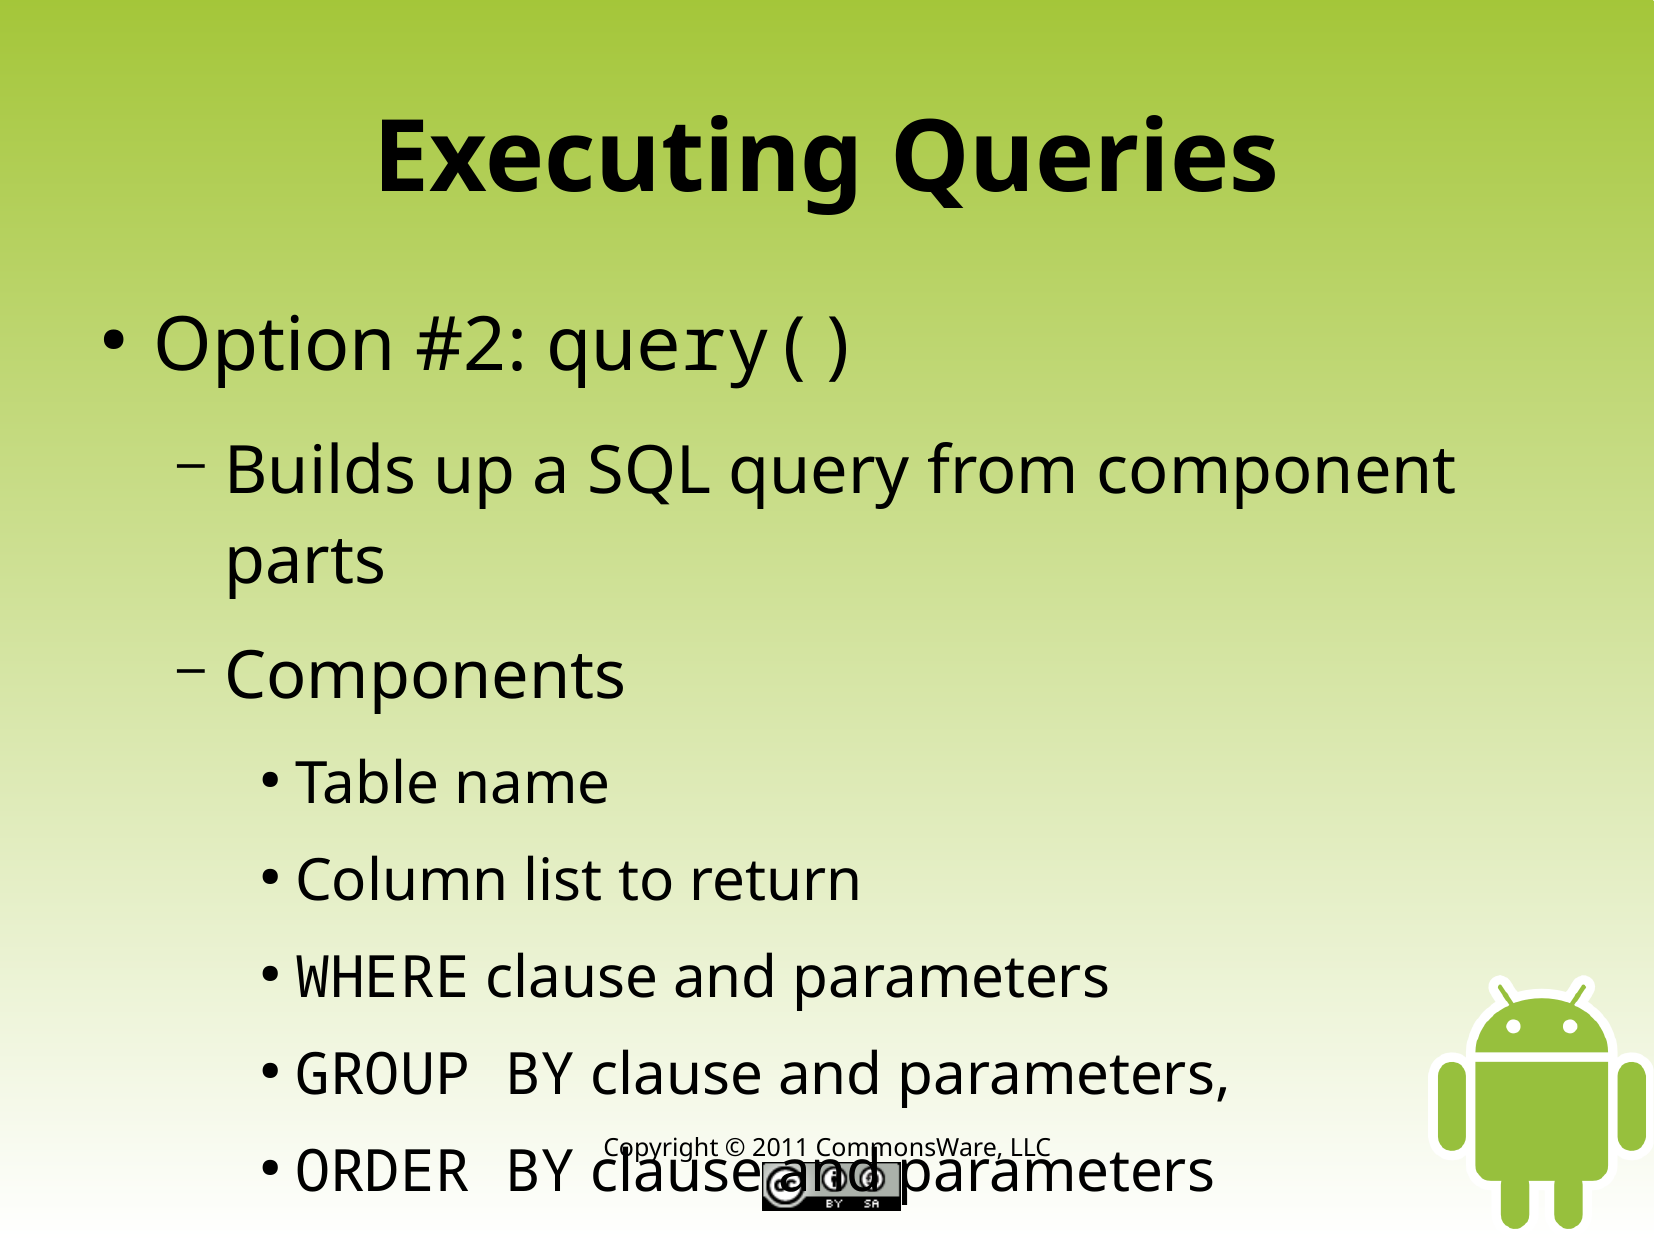

# Executing Queries
Option #2: query()
Builds up a SQL query from component parts
Components
Table name
Column list to return
WHERE clause and parameters
GROUP BY clause and parameters,
ORDER BY clause and parameters
Etc.